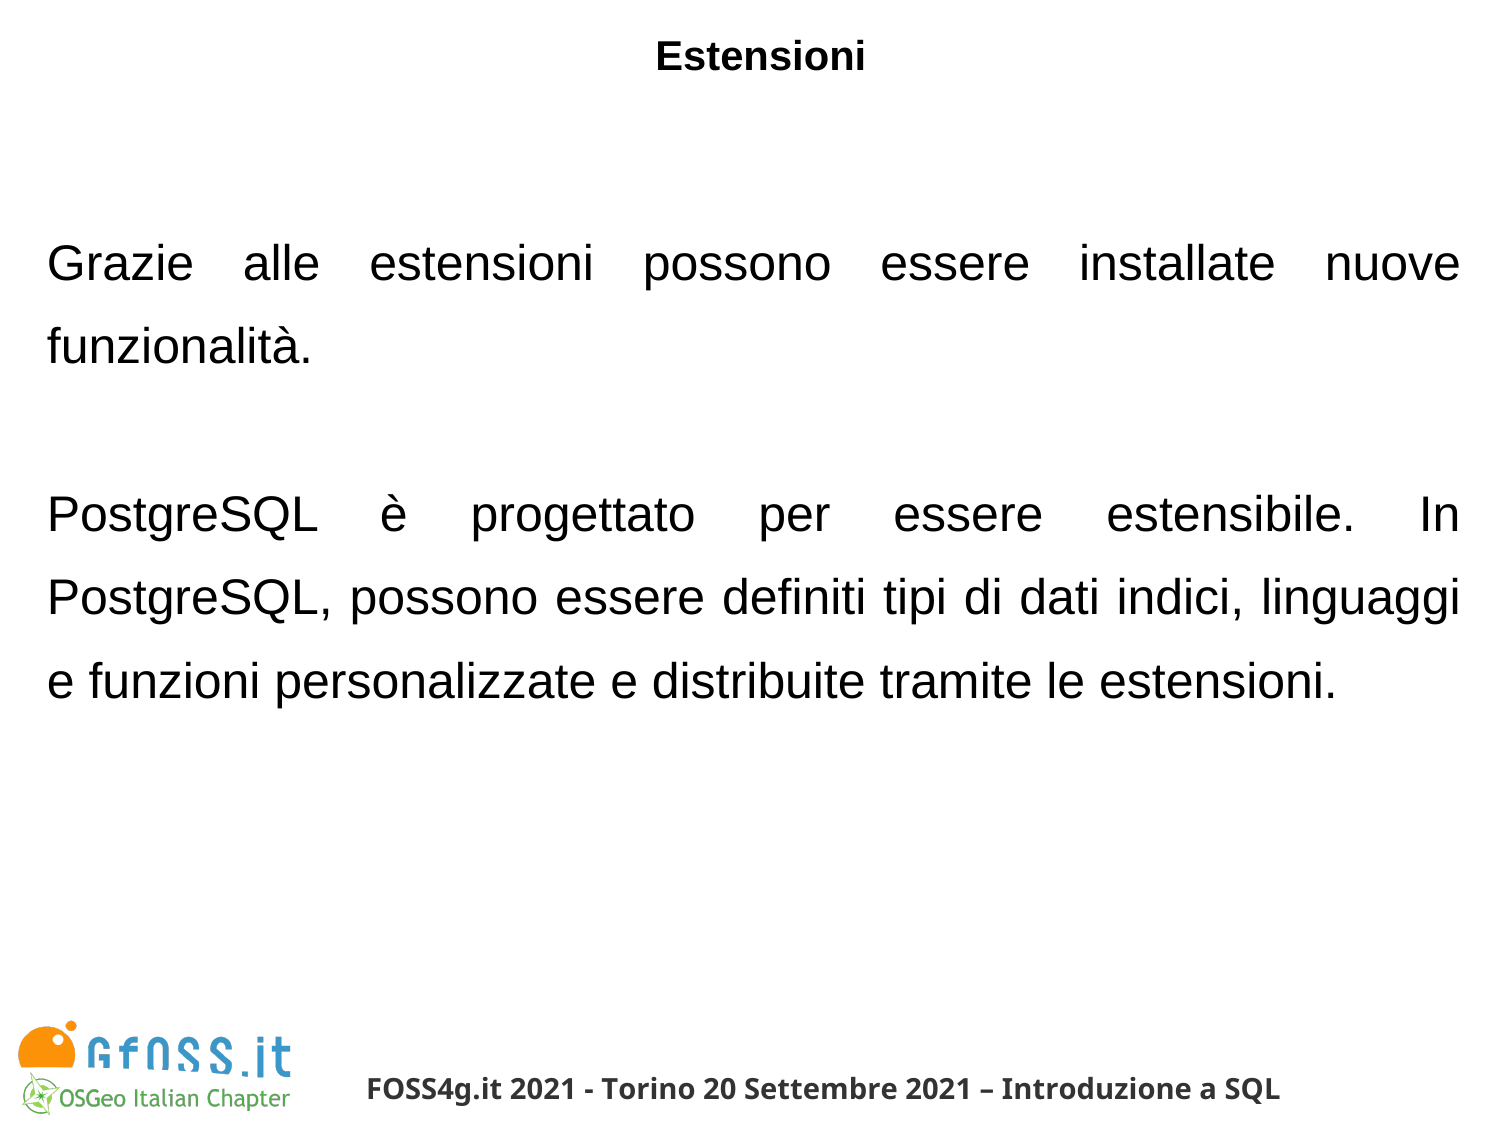

# PostgreSQL features
Estensioni
Grazie alle estensioni possono essere installate nuove funzionalità.
PostgreSQL è progettato per essere estensibile. In PostgreSQL, possono essere definiti tipi di dati indici, linguaggi e funzioni personalizzate e distribuite tramite le estensioni.